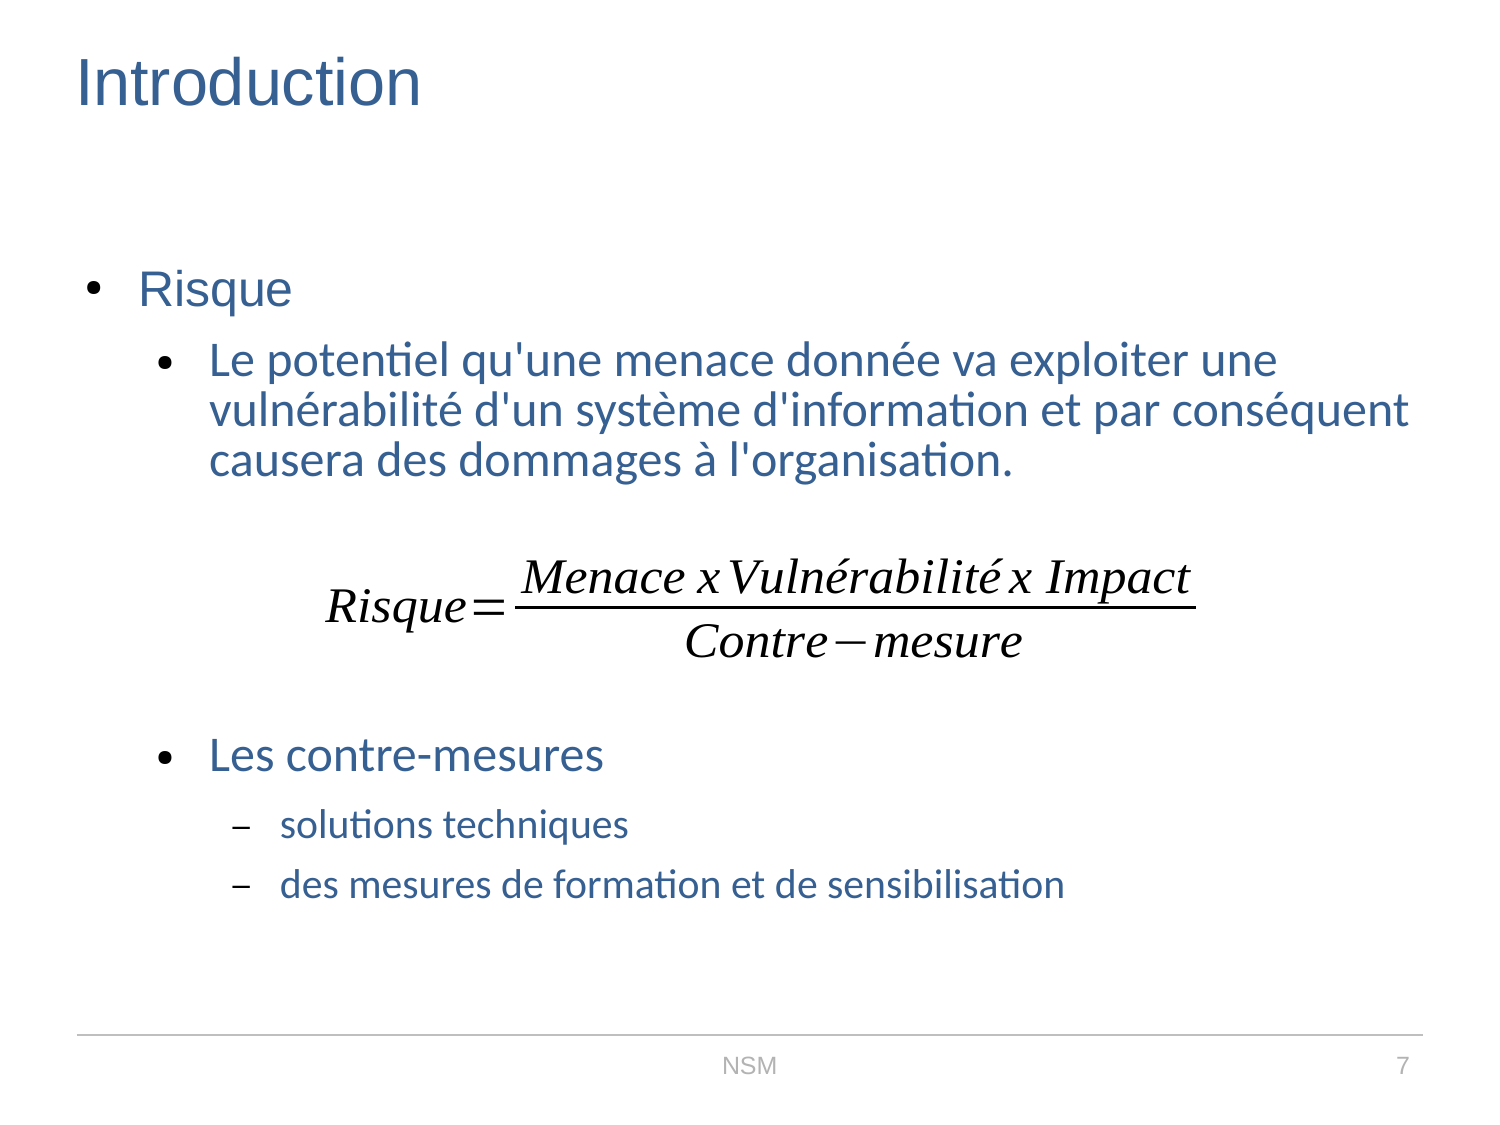

# Introduction
Risque
Le potentiel qu'une menace donnée va exploiter une vulnérabilité d'un système d'information et par conséquent causera des dommages à l'organisation.
Les contre-mesures
solutions techniques
des mesures de formation et de sensibilisation
Your footer here
7